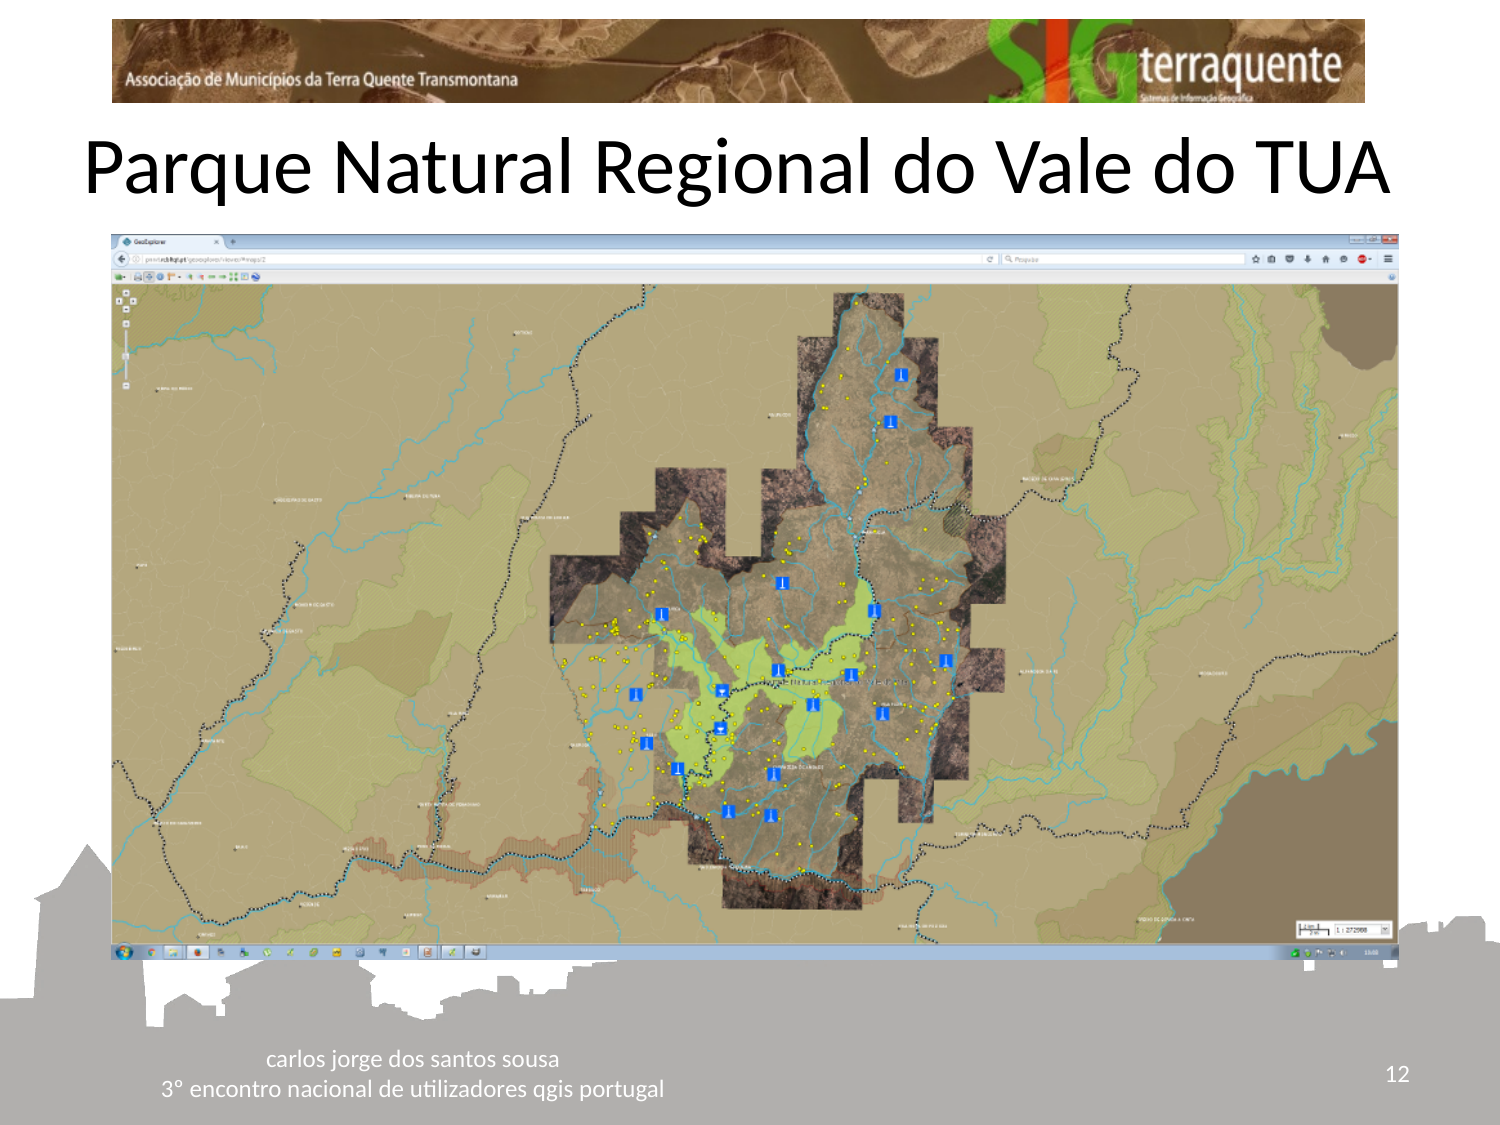

# Parque Natural Regional do Vale do TUA
carlos jorge dos santos sousa
3º encontro nacional de utilizadores qgis portugal